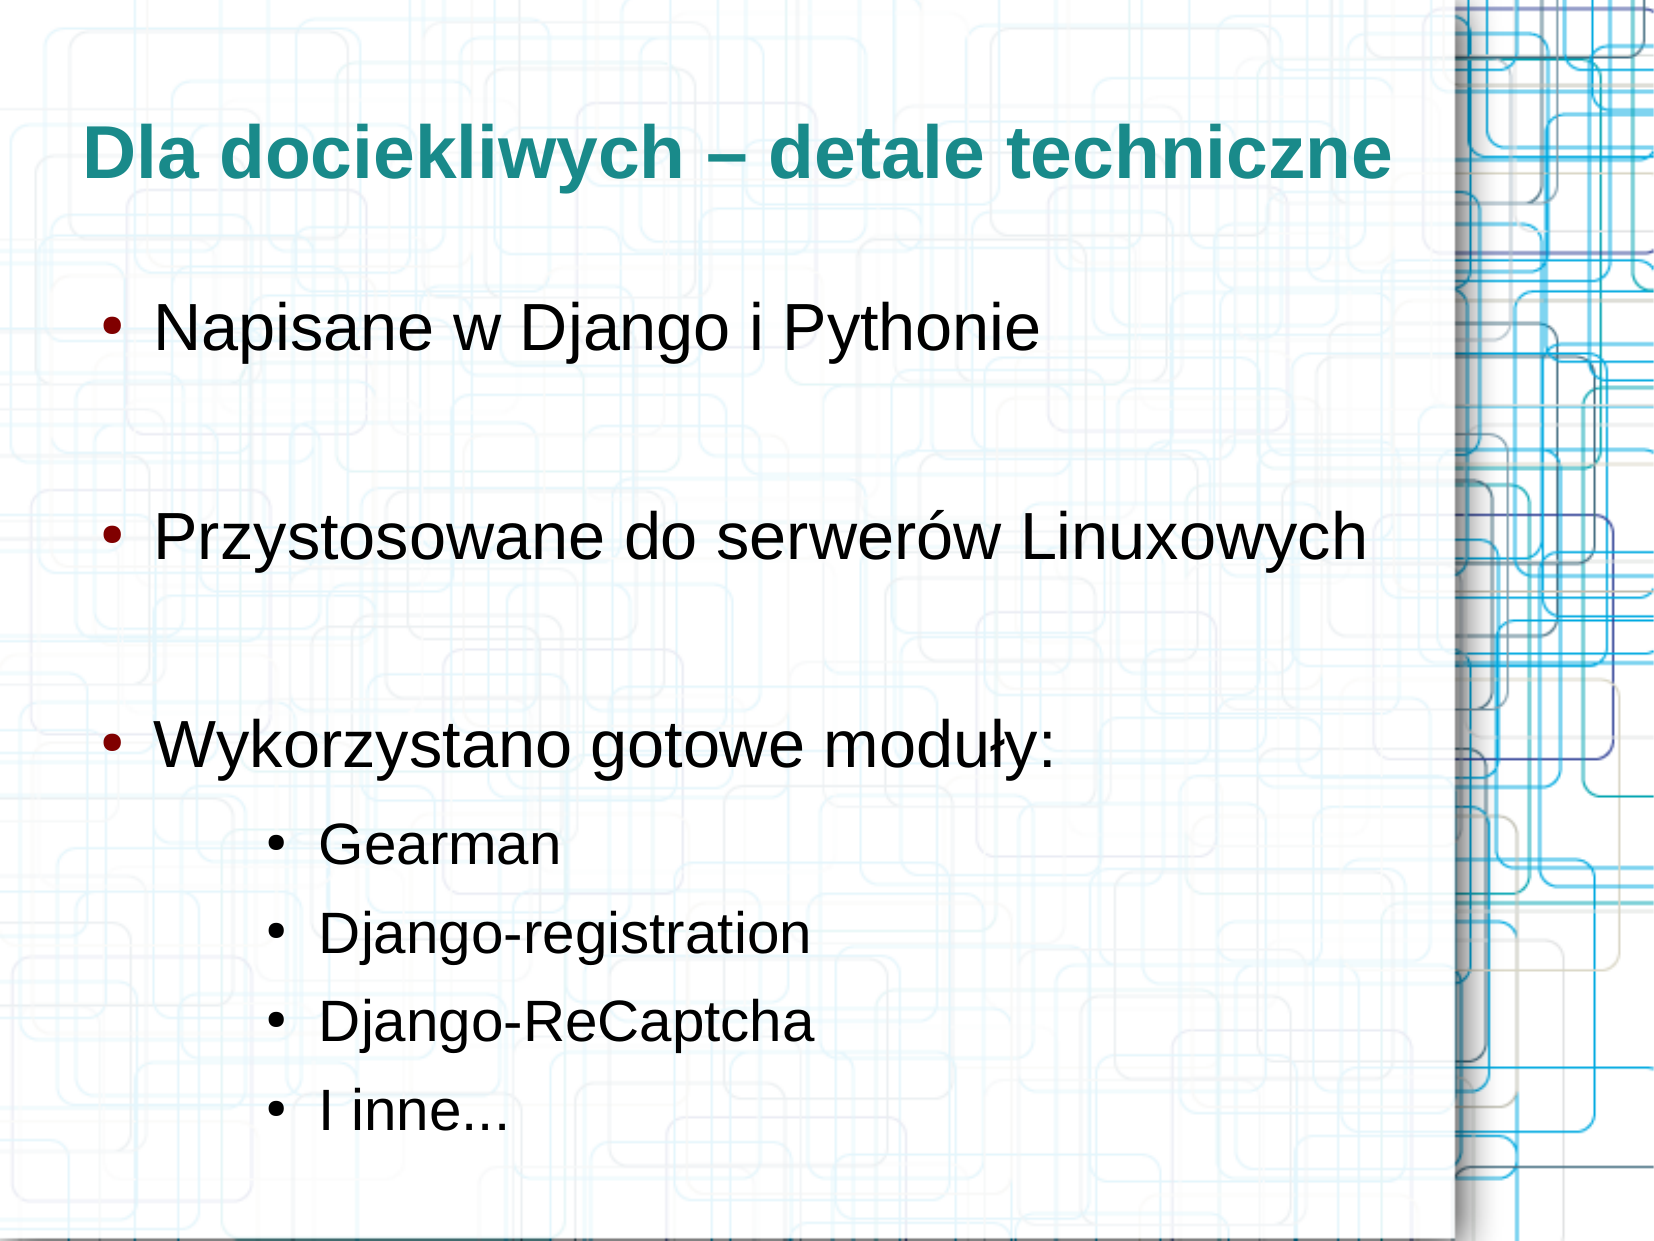

# Dla dociekliwych – detale techniczne
Napisane w Django i Pythonie
Przystosowane do serwerów Linuxowych
Wykorzystano gotowe moduły:
Gearman
Django-registration
Django-ReCaptcha
I inne...